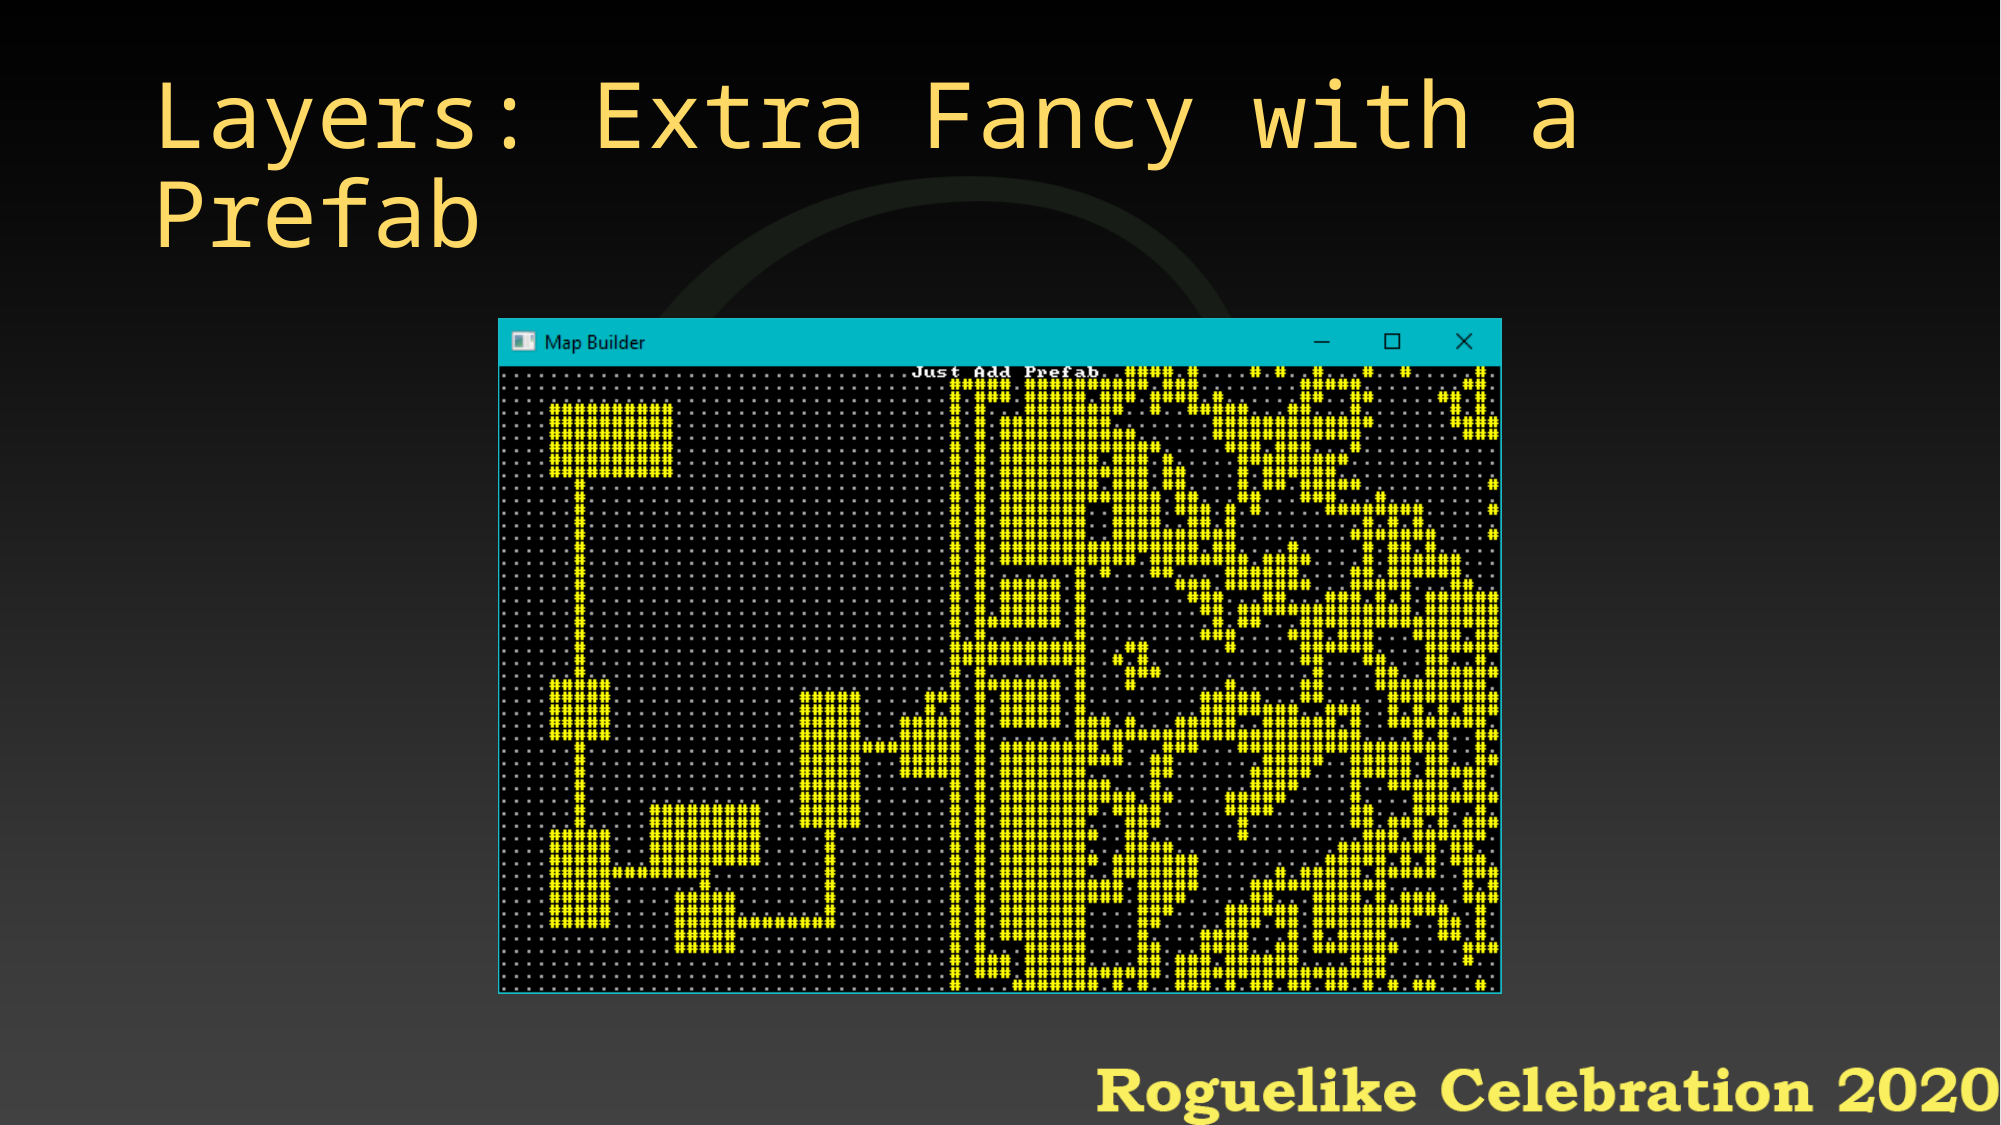

# Layers: Extra Fancy with a Prefab